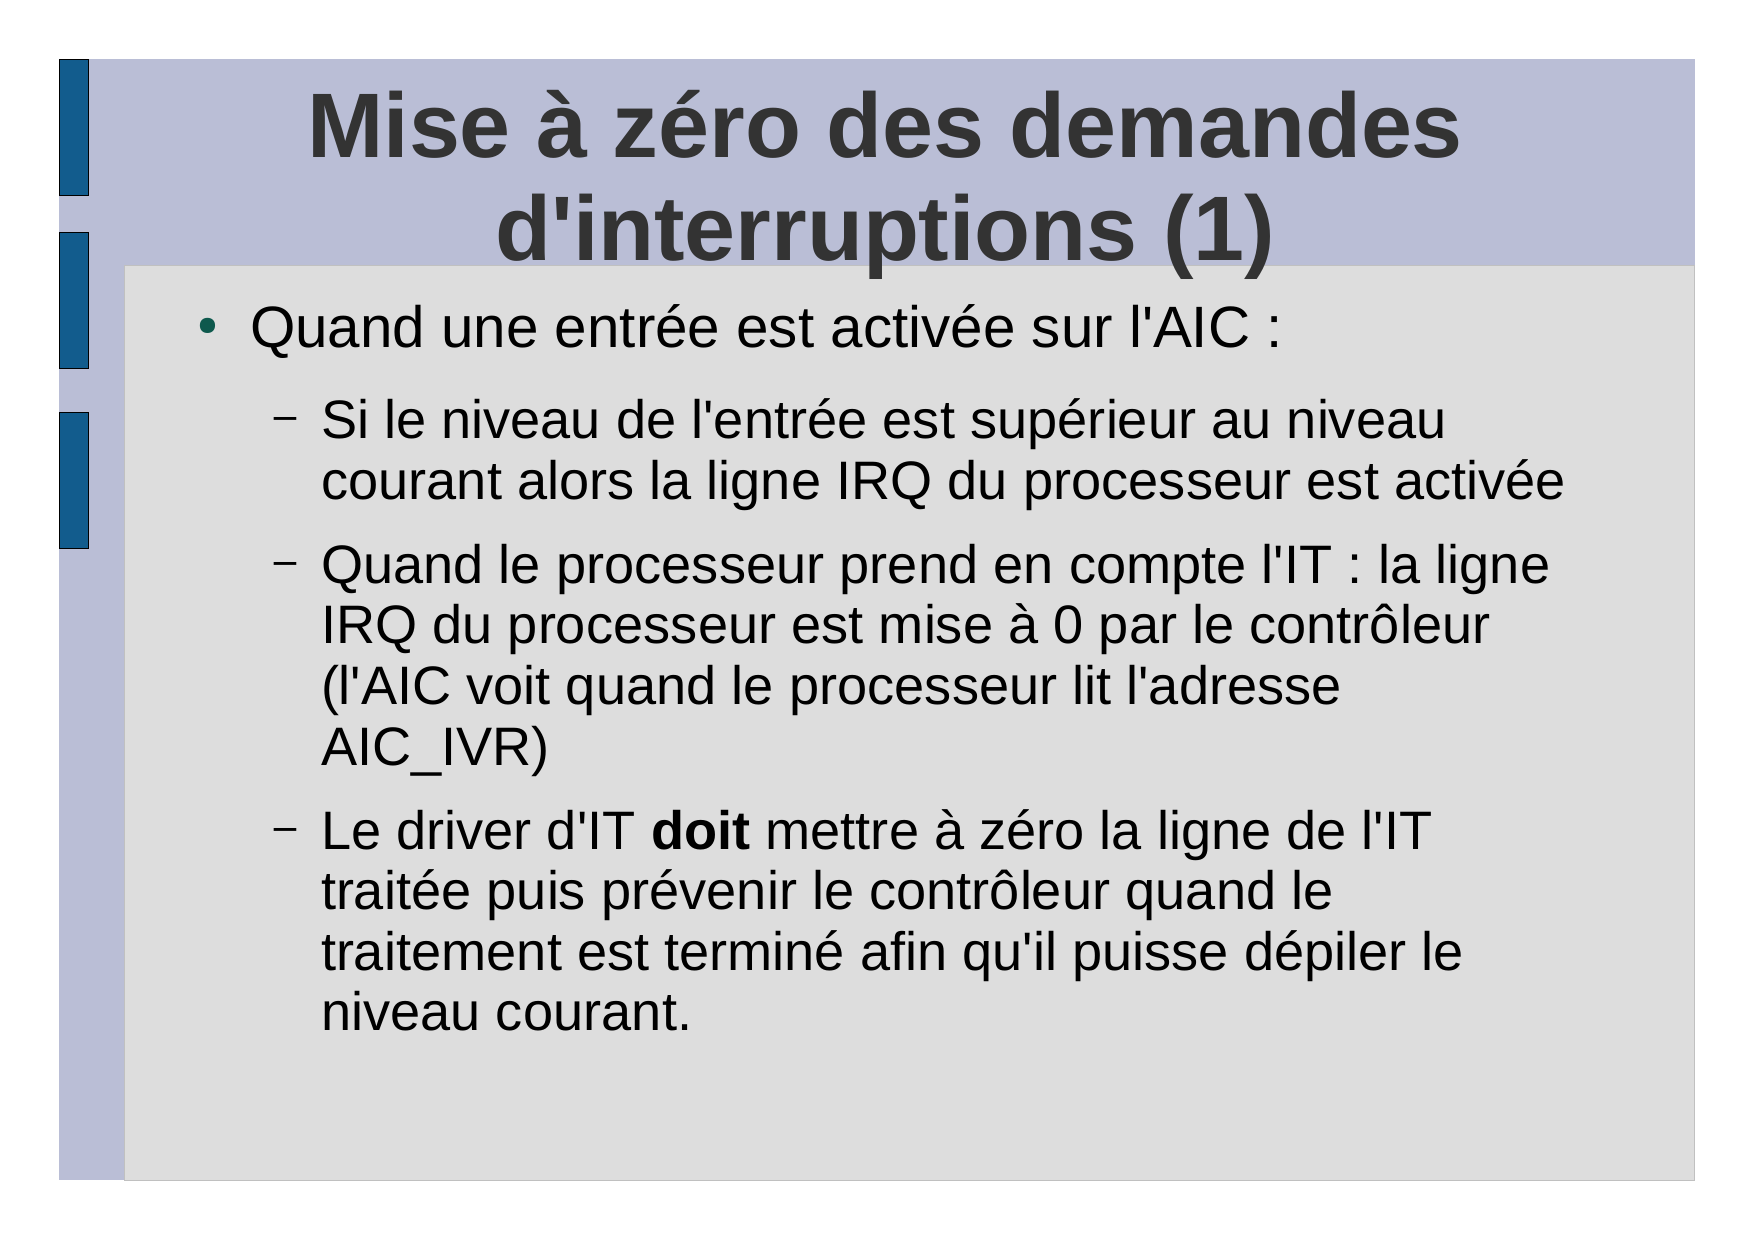

# Mise à zéro des demandes d'interruptions (1)
Quand une entrée est activée sur l'AIC :
Si le niveau de l'entrée est supérieur au niveau courant alors la ligne IRQ du processeur est activée
Quand le processeur prend en compte l'IT : la ligne IRQ du processeur est mise à 0 par le contrôleur (l'AIC voit quand le processeur lit l'adresse AIC_IVR)
Le driver d'IT doit mettre à zéro la ligne de l'IT traitée puis prévenir le contrôleur quand le traitement est terminé afin qu'il puisse dépiler le niveau courant.